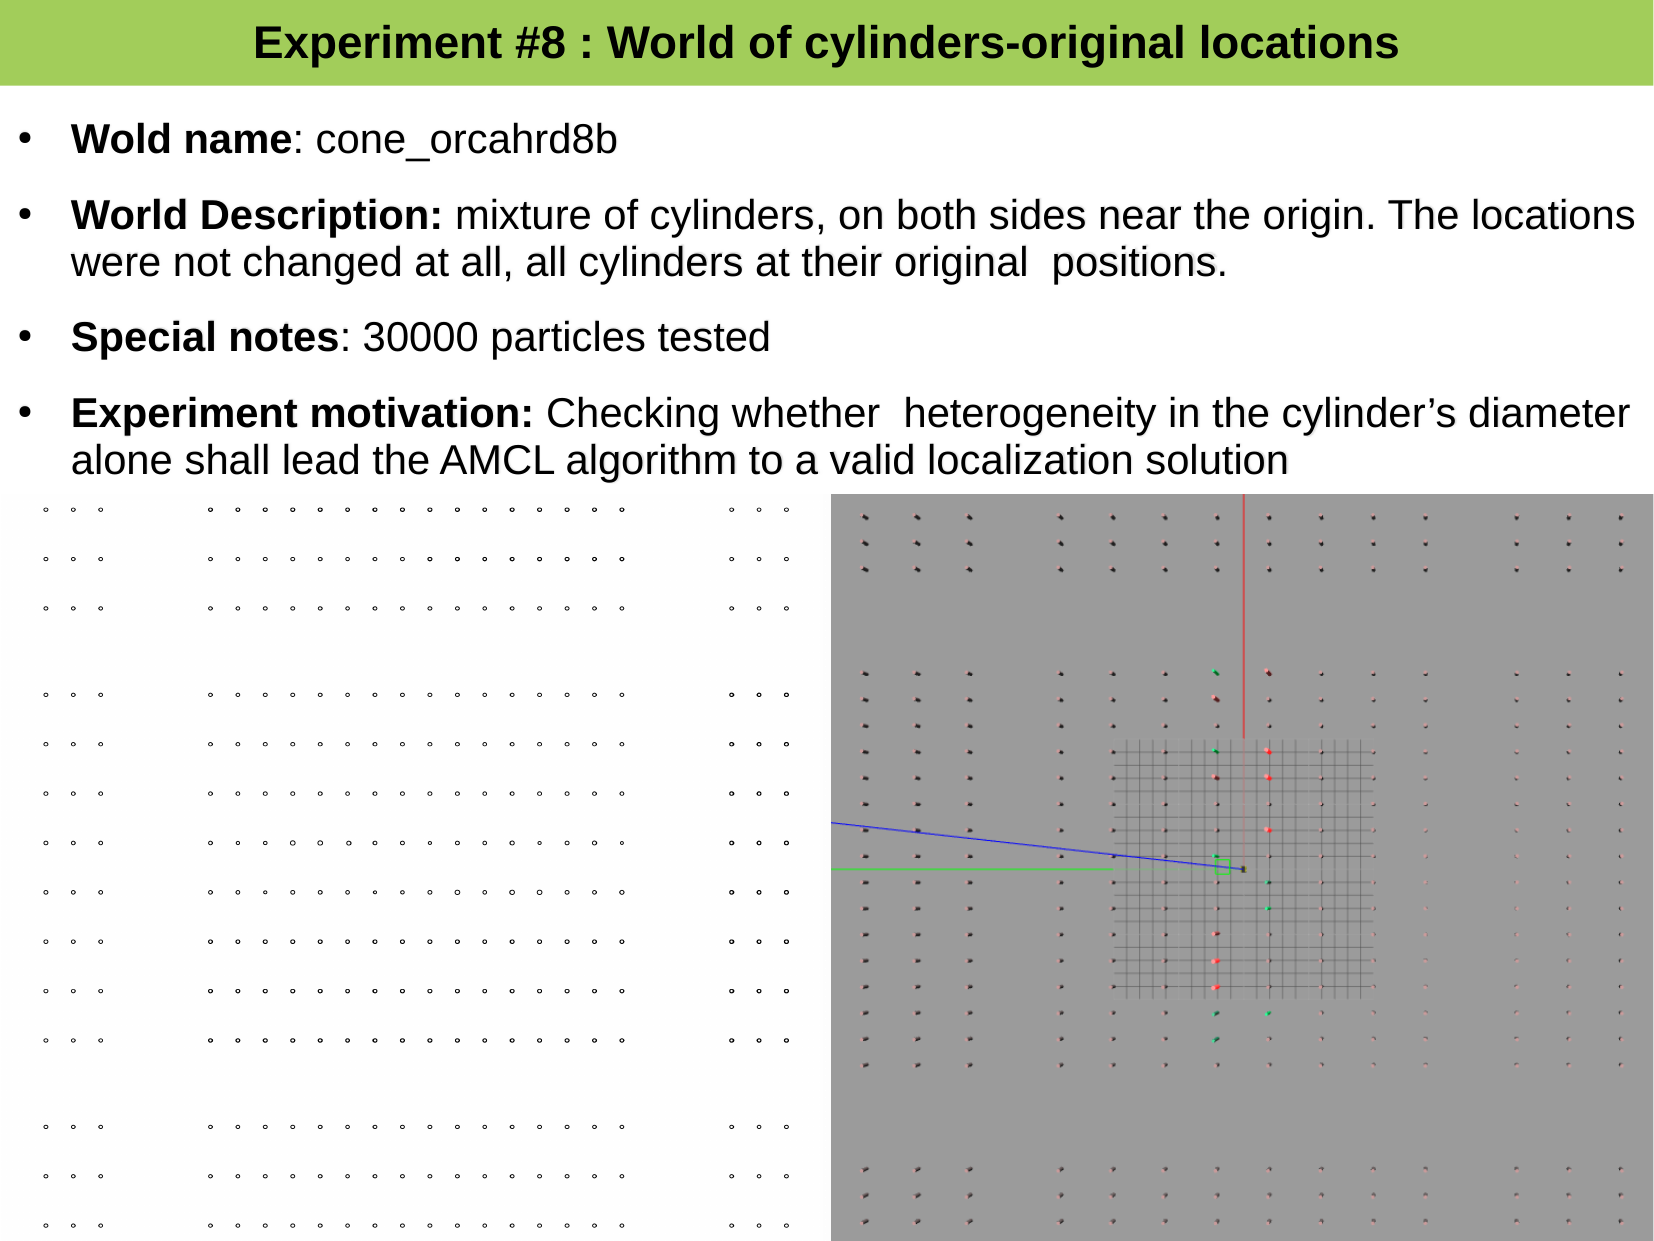

# Experiment #8 : World of cylinders-original locations
Wold name: cone_orcahrd8b
World Description: mixture of cylinders, on both sides near the origin. The locations were not changed at all, all cylinders at their original positions.
Special notes: 30000 particles tested
Experiment motivation: Checking whether heterogeneity in the cylinder’s diameter alone shall lead the AMCL algorithm to a valid localization solution